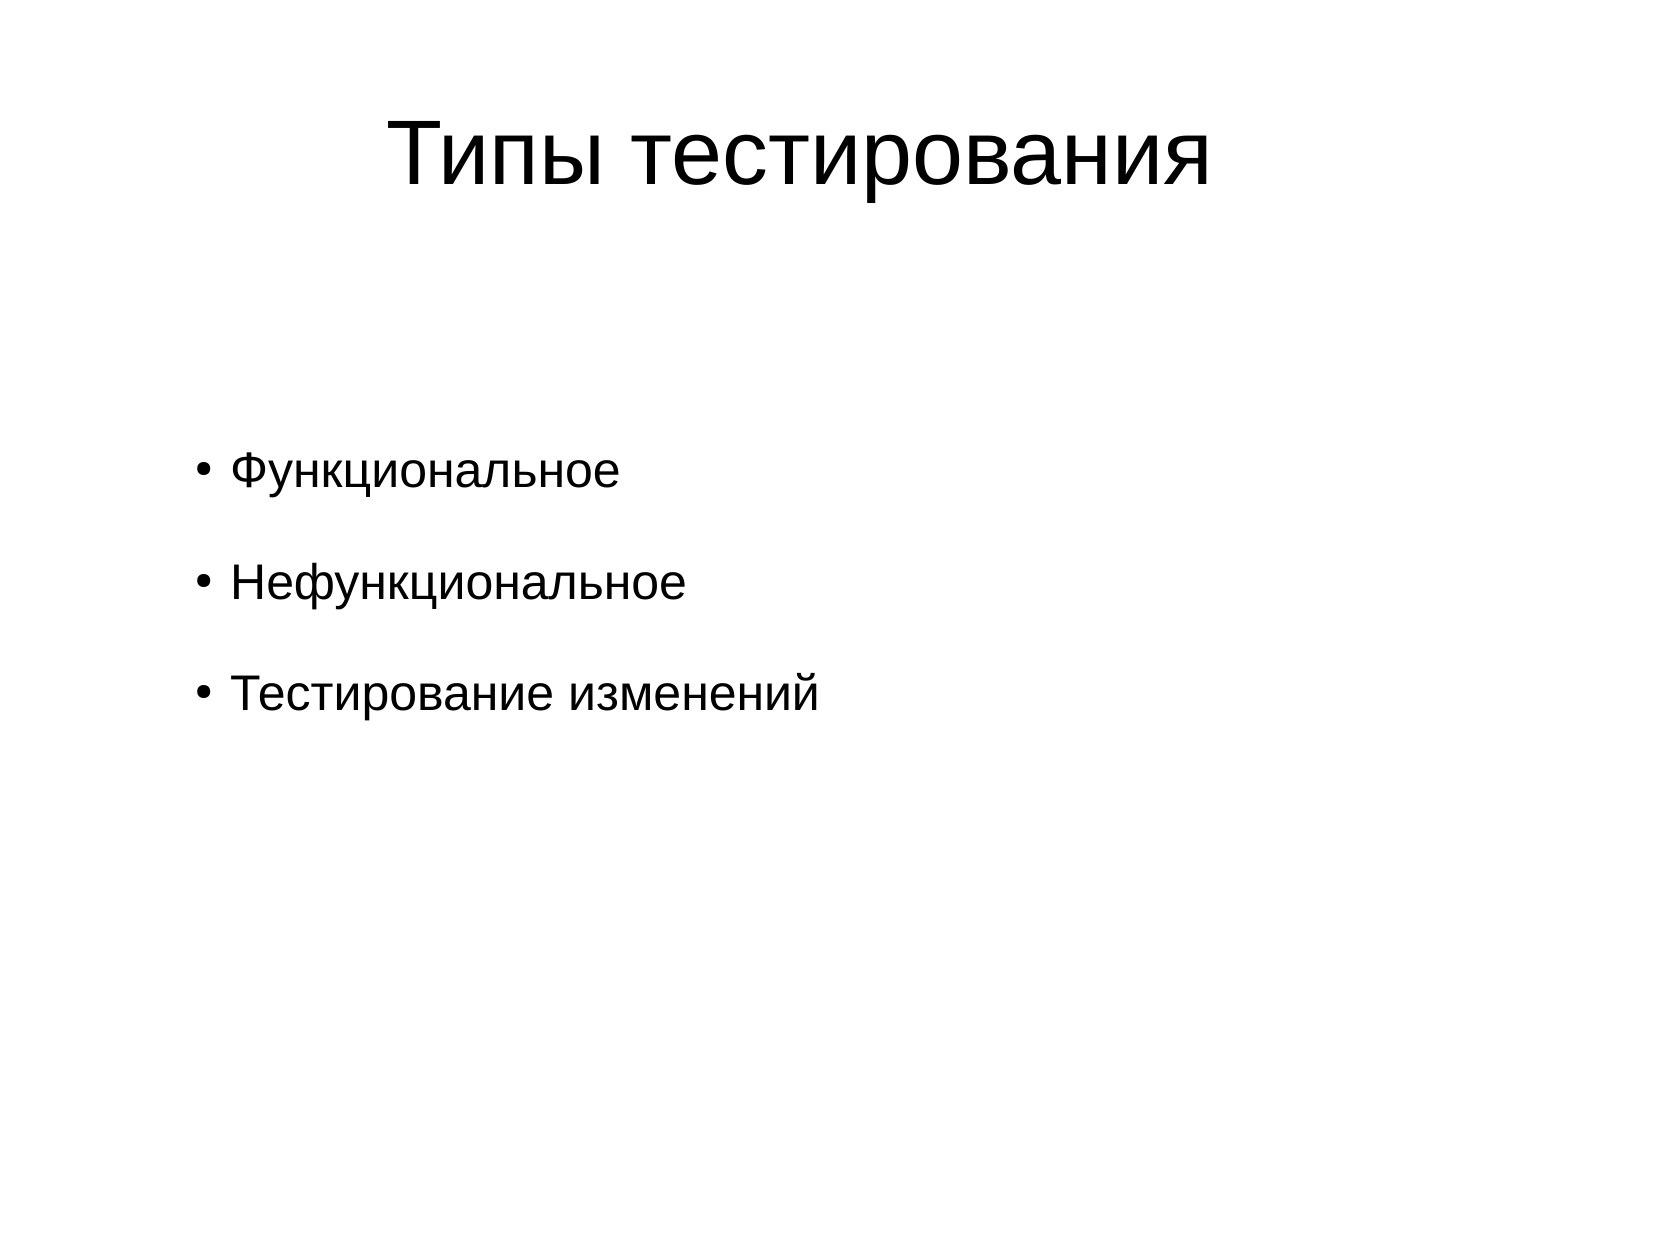

# Типы тестирования
Функциональное
Нефункциональное
Тестирование изменений